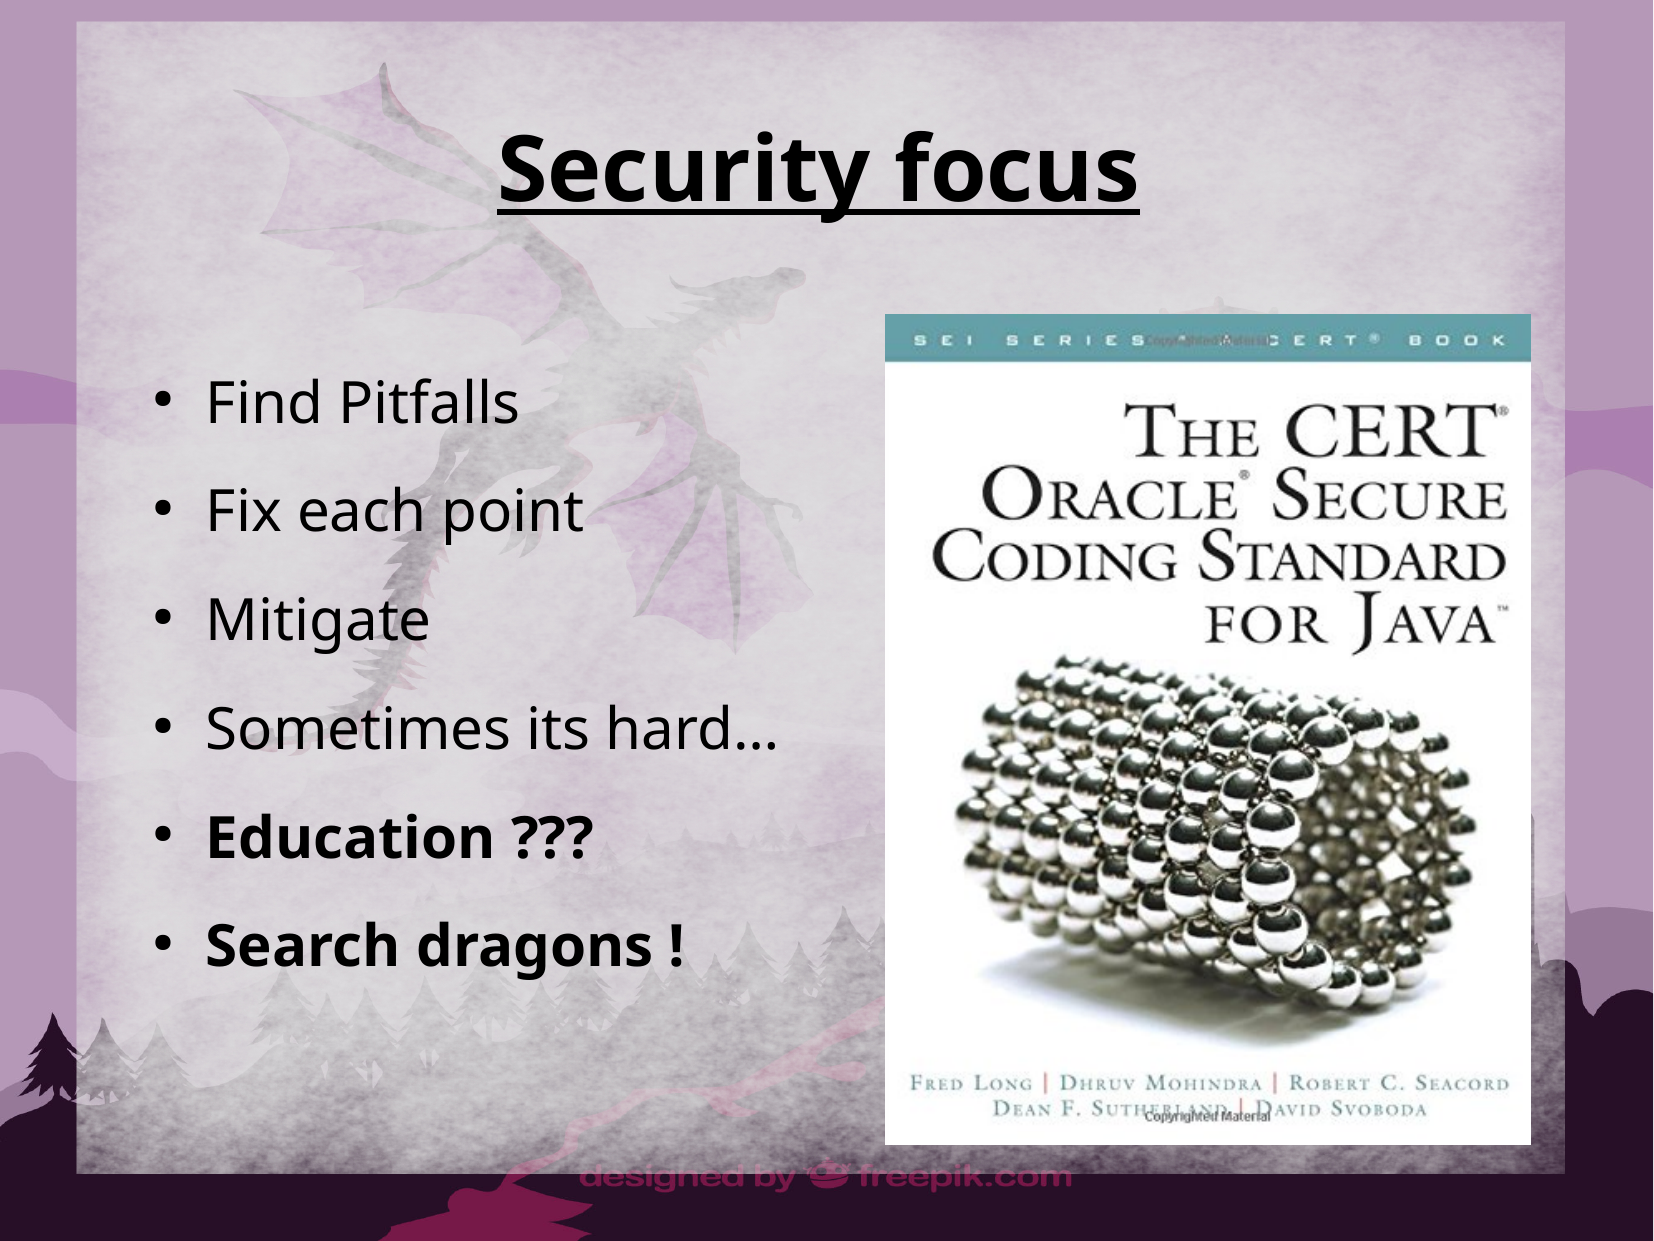

# Security focus
Find Pitfalls
Fix each point
Mitigate
Sometimes its hard…
Education ???
Search dragons !